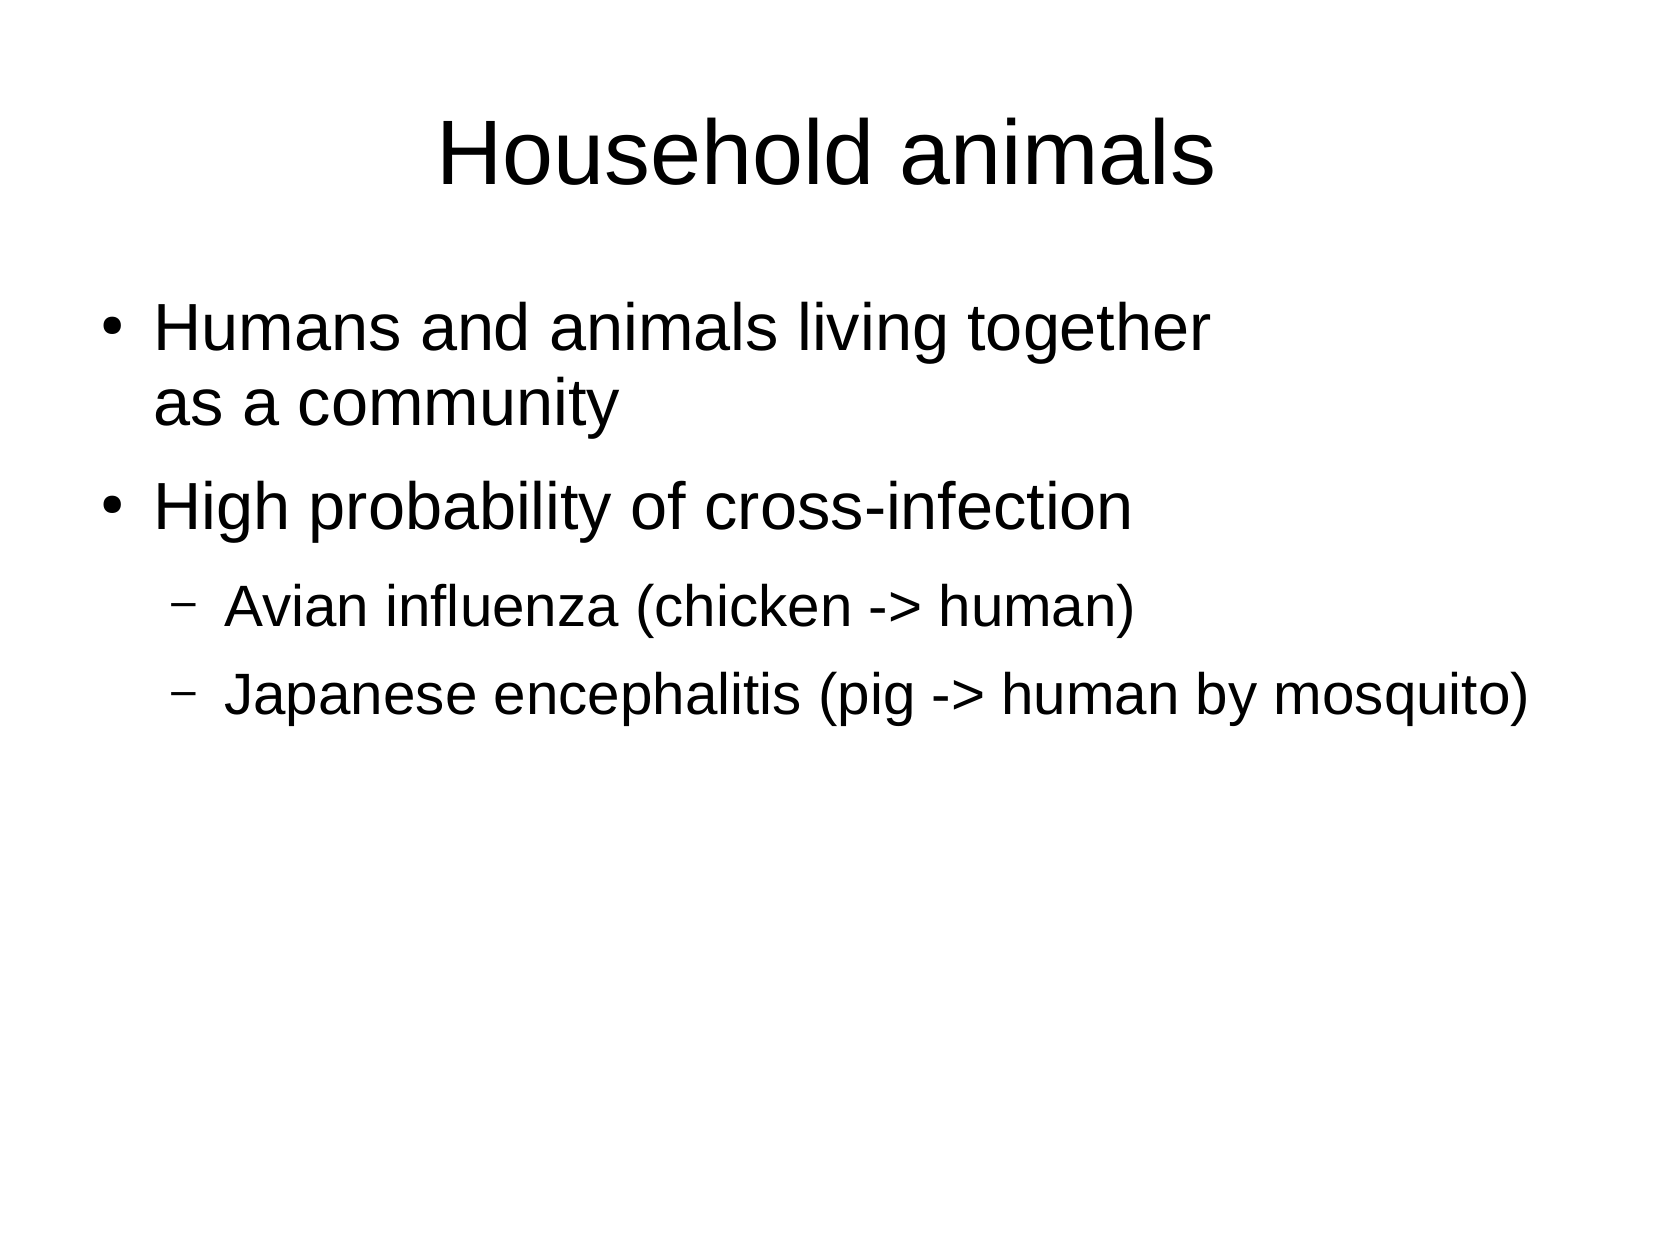

# Household animals
Humans and animals living together
as a community
High probability of cross-infection
Avian influenza (chicken -> human)
Japanese encephalitis (pig -> human by mosquito)